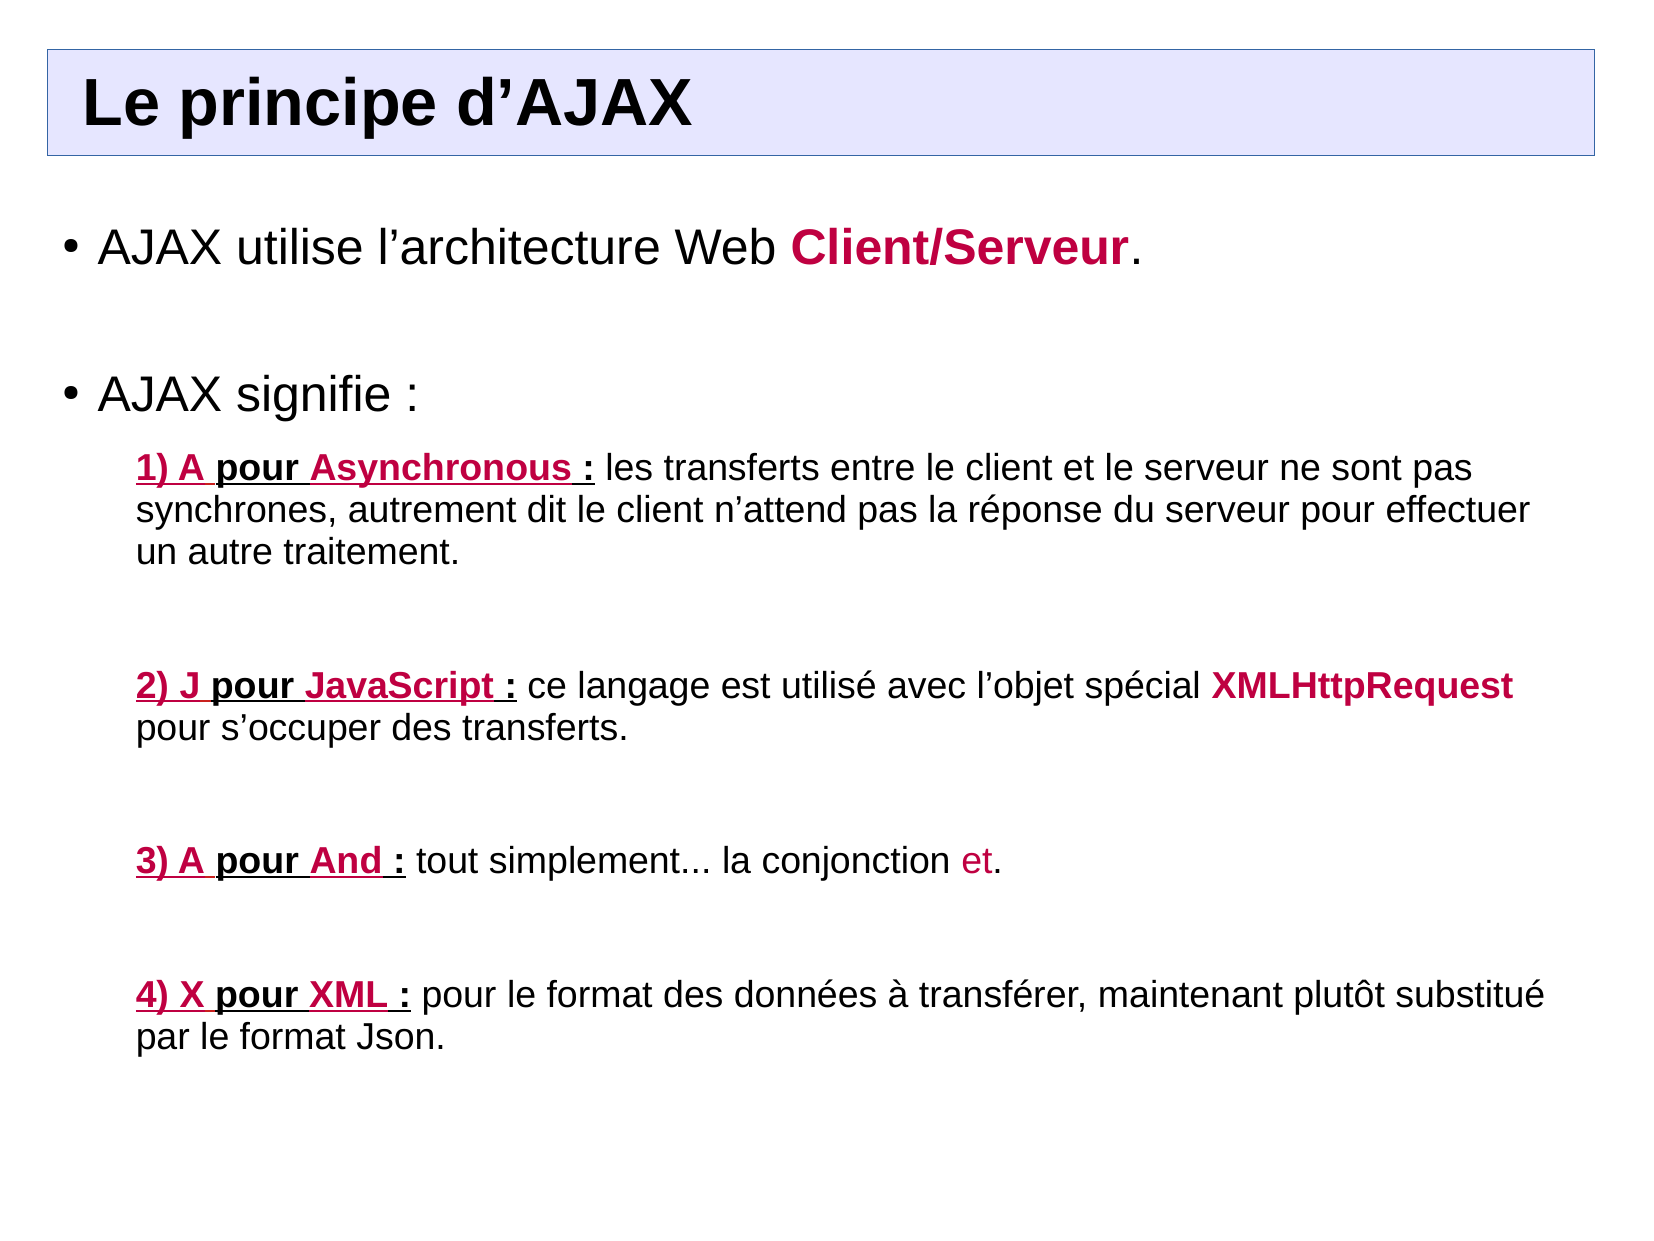

# Le principe d’AJAX
AJAX utilise l’architecture Web Client/Serveur.
AJAX signifie :
	1) A pour Asynchronous : les transferts entre le client et le serveur ne sont pas 		synchrones, autrement dit le client n’attend pas la réponse du serveur pour effectuer 	un autre traitement.
	2) J pour JavaScript : ce langage est utilisé avec l’objet spécial XMLHttpRequest 		pour s’occuper des transferts.
	3) A pour And : tout simplement... la conjonction et.
	4) X pour XML : pour le format des données à transférer, maintenant plutôt substitué 	par le format Json.